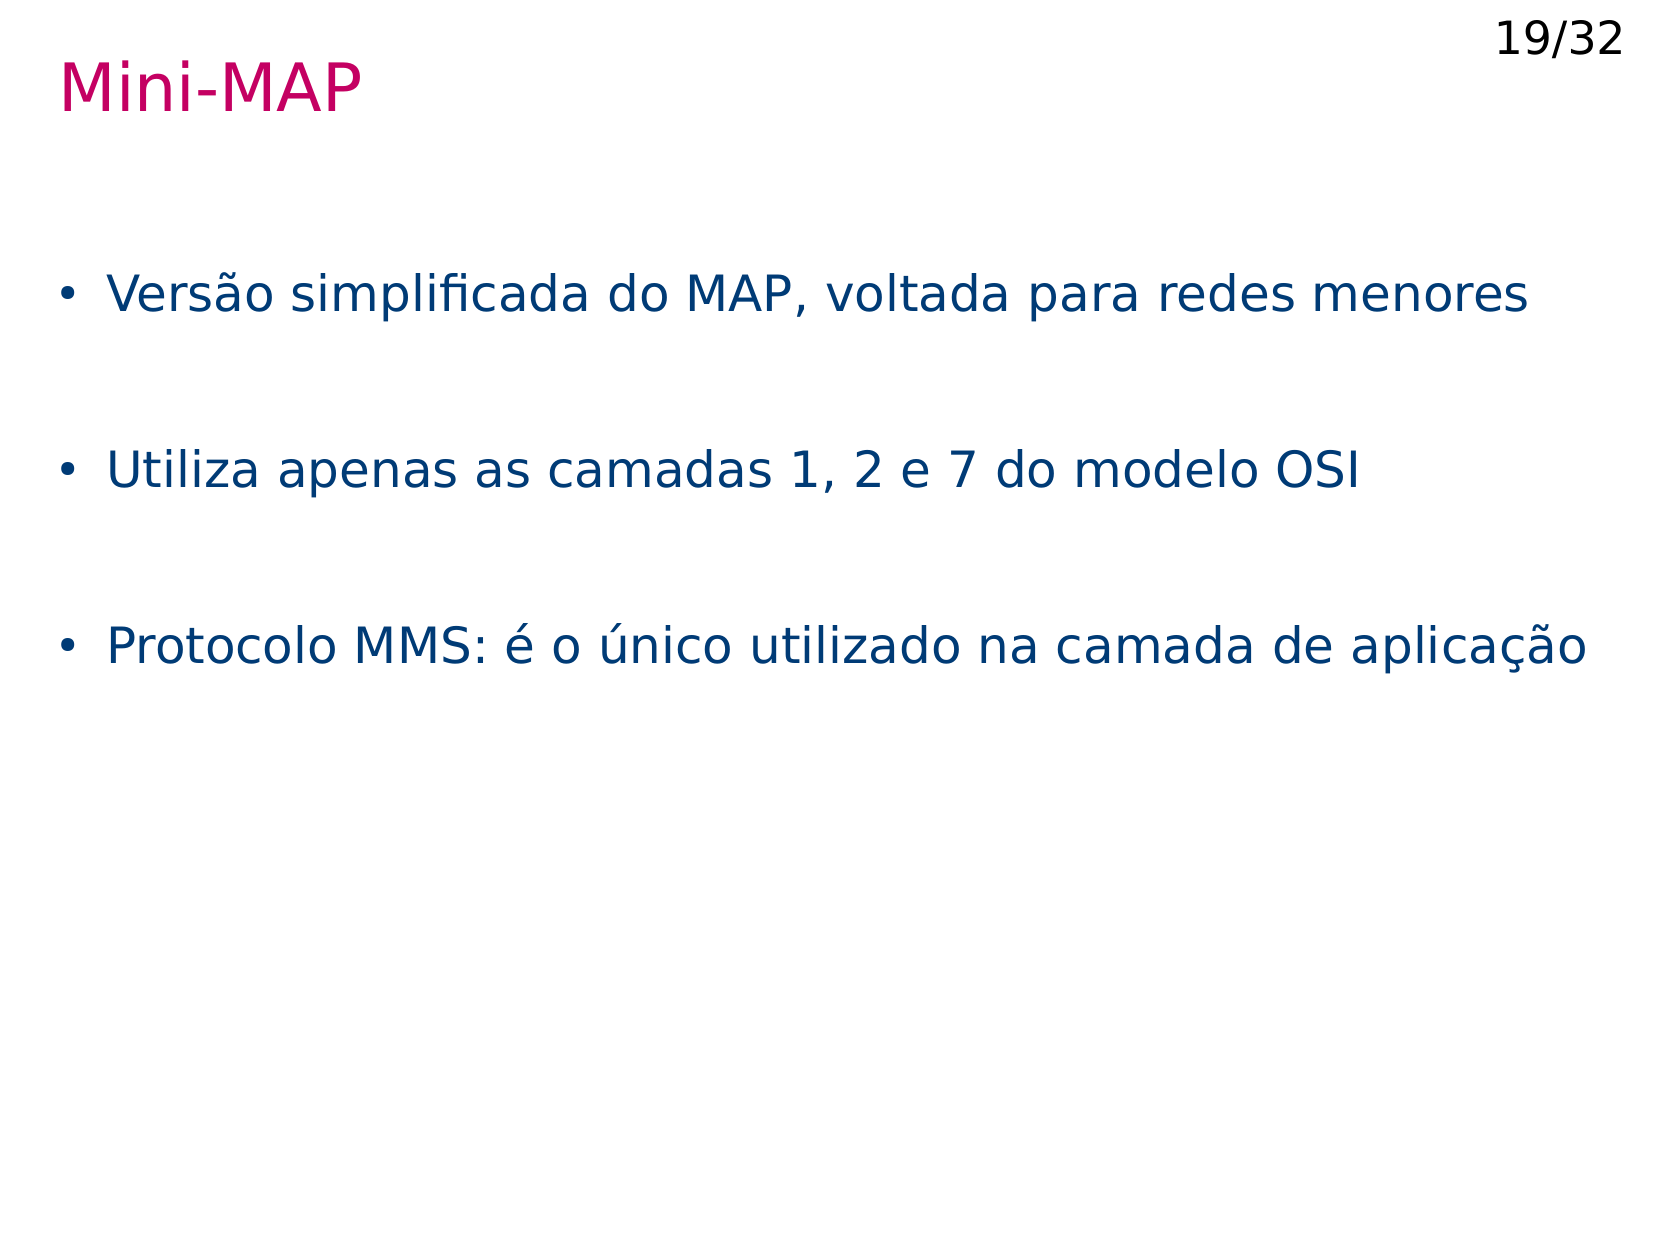

19
# Mini-MAP
Versão simplificada do MAP, voltada para redes menores
Utiliza apenas as camadas 1, 2 e 7 do modelo OSI
Protocolo MMS: é o único utilizado na camada de aplicação